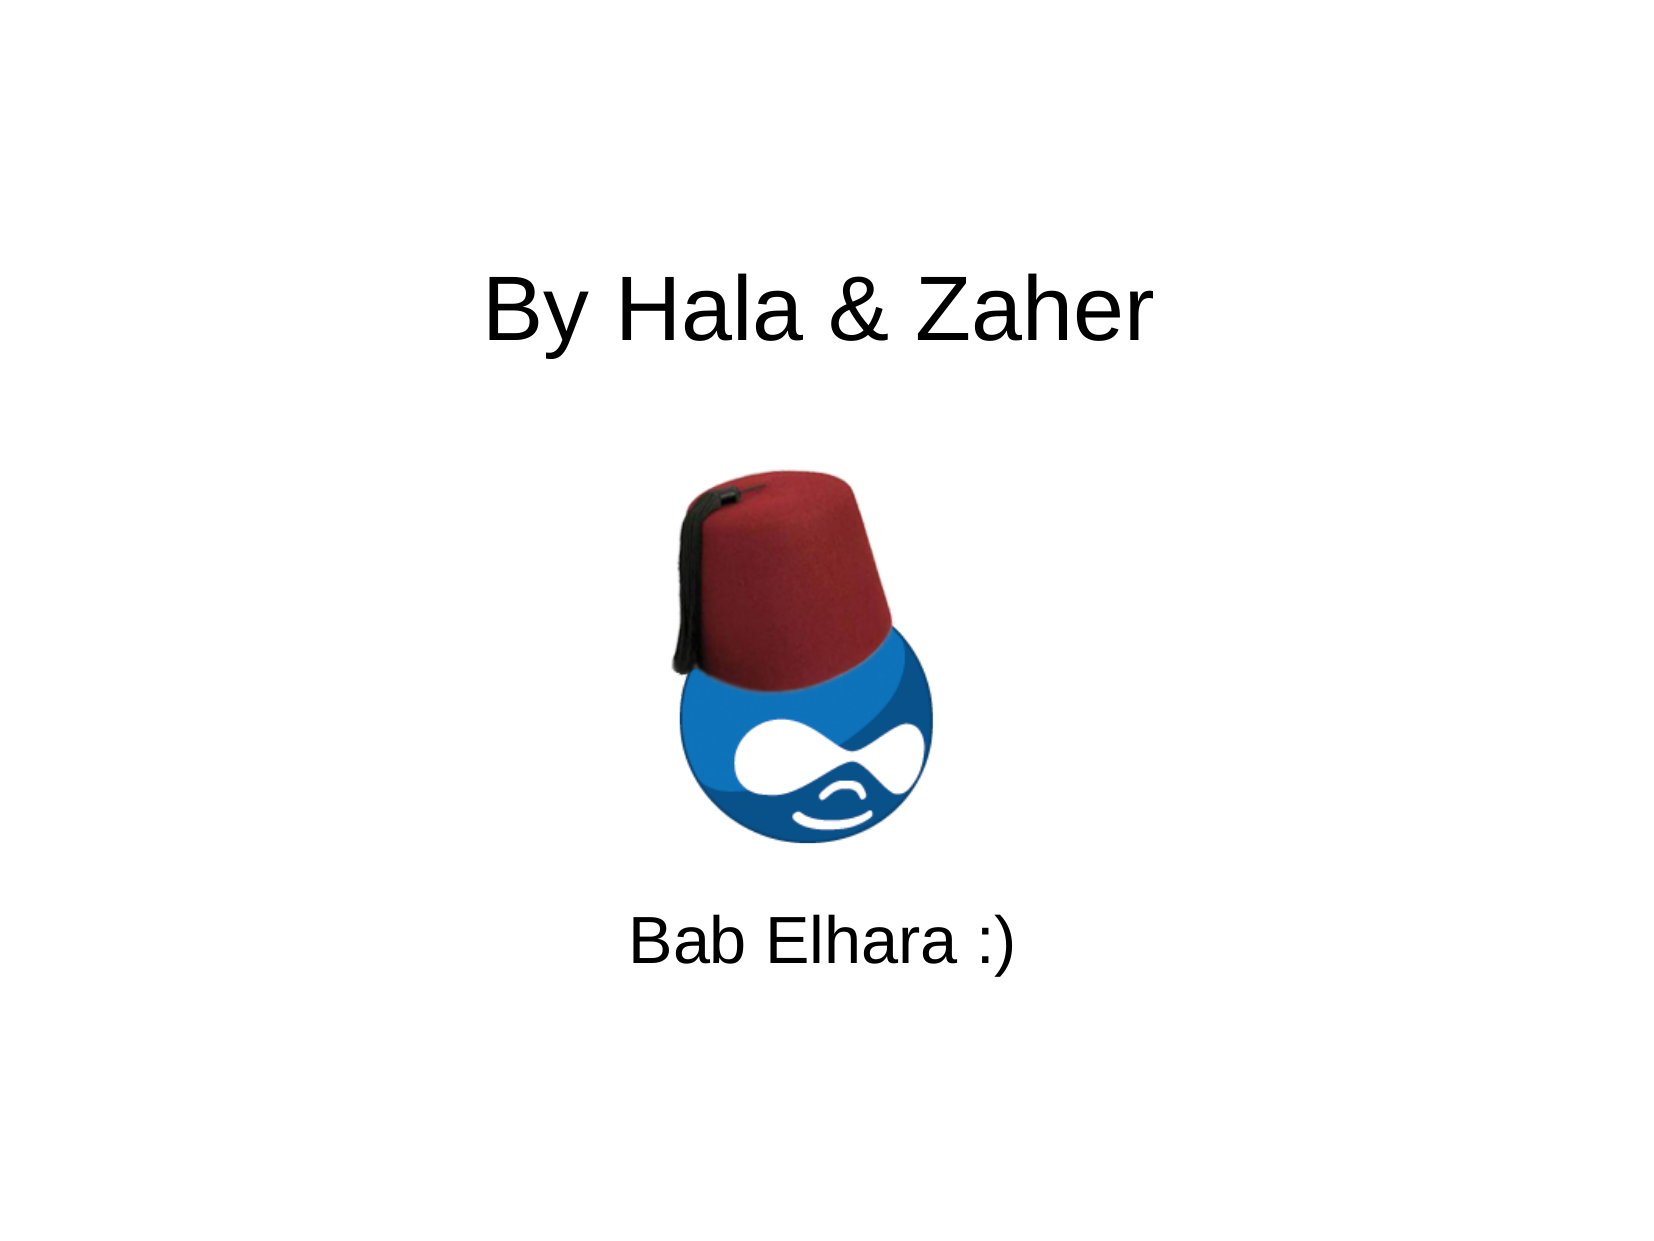

# By Hala & Zaher
Bab Elhara :)